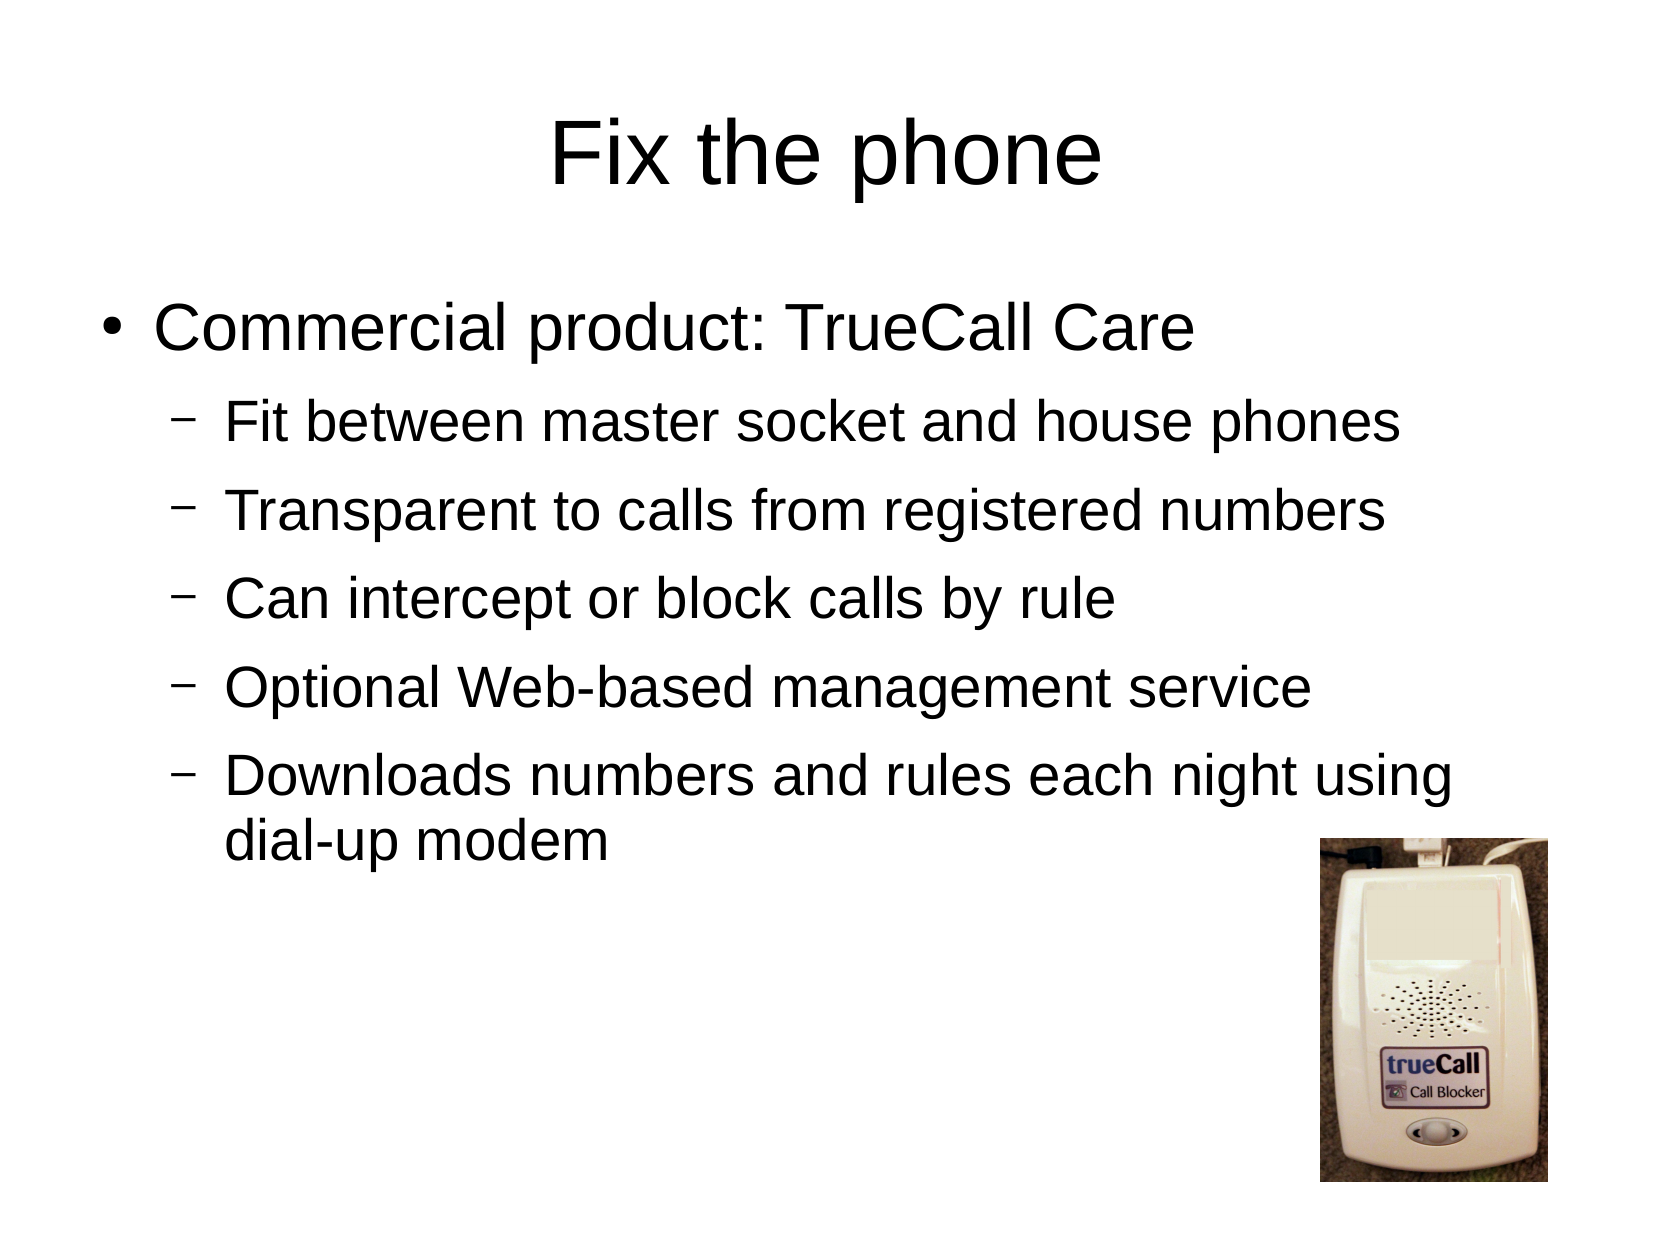

# Fix the phone
Commercial product: TrueCall Care
Fit between master socket and house phones
Transparent to calls from registered numbers
Can intercept or block calls by rule
Optional Web-based management service
Downloads numbers and rules each night using dial-up modem